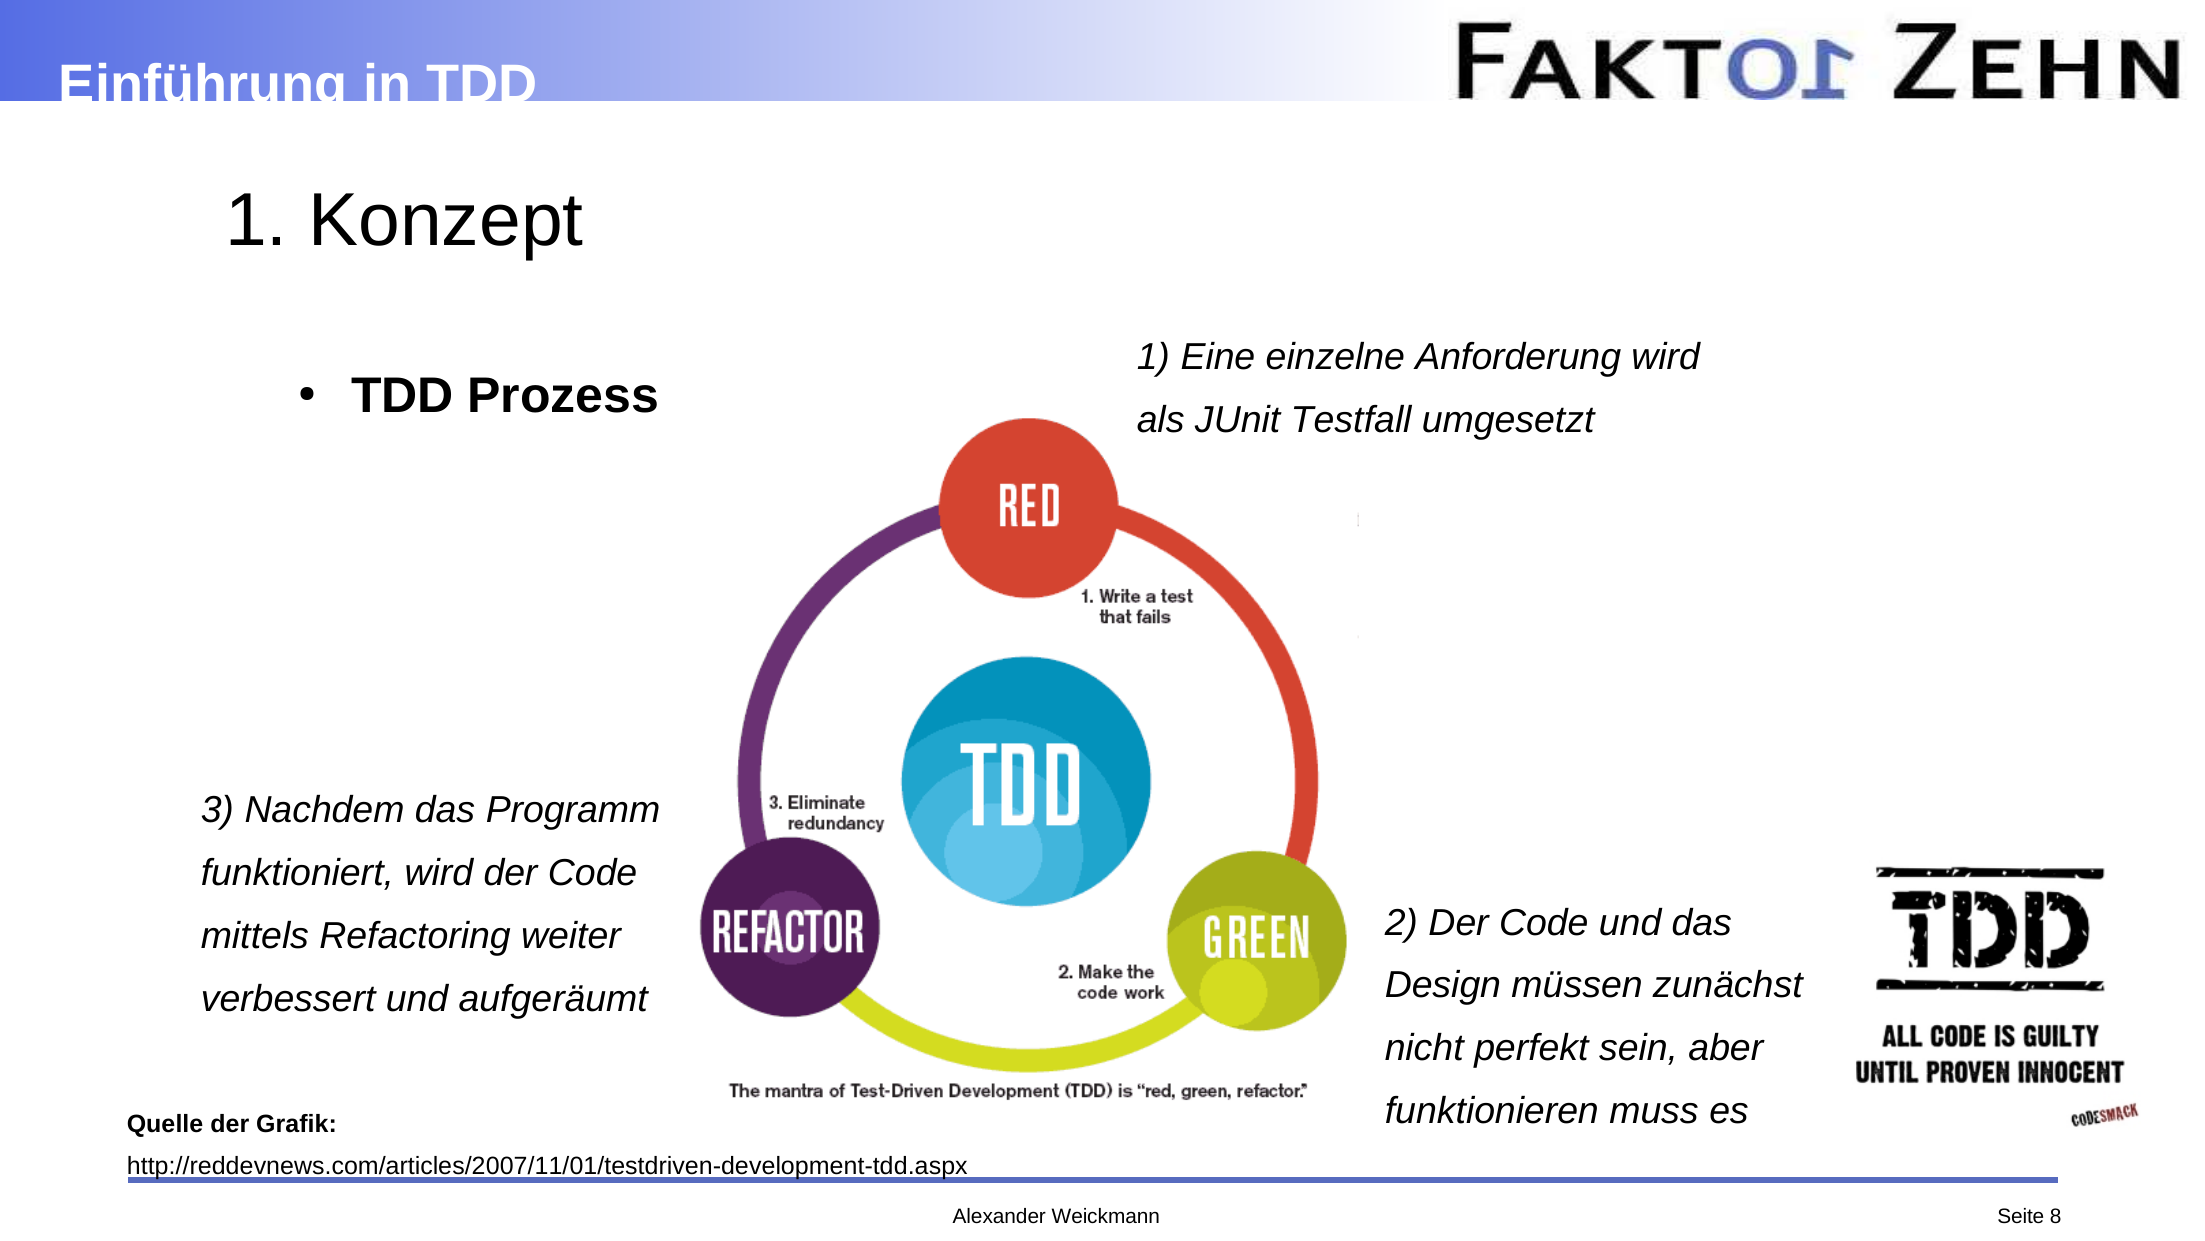

# 1. Konzept
1) Eine einzelne Anforderung wird als JUnit Testfall umgesetzt
TDD Prozess
3) Nachdem das Programm funktioniert, wird der Code mittels Refactoring weiter verbessert und aufgeräumt
2) Der Code und das Design müssen zunächst nicht perfekt sein, aber funktionieren muss es
Quelle der Grafik:
http://reddevnews.com/articles/2007/11/01/testdriven-development-tdd.aspx